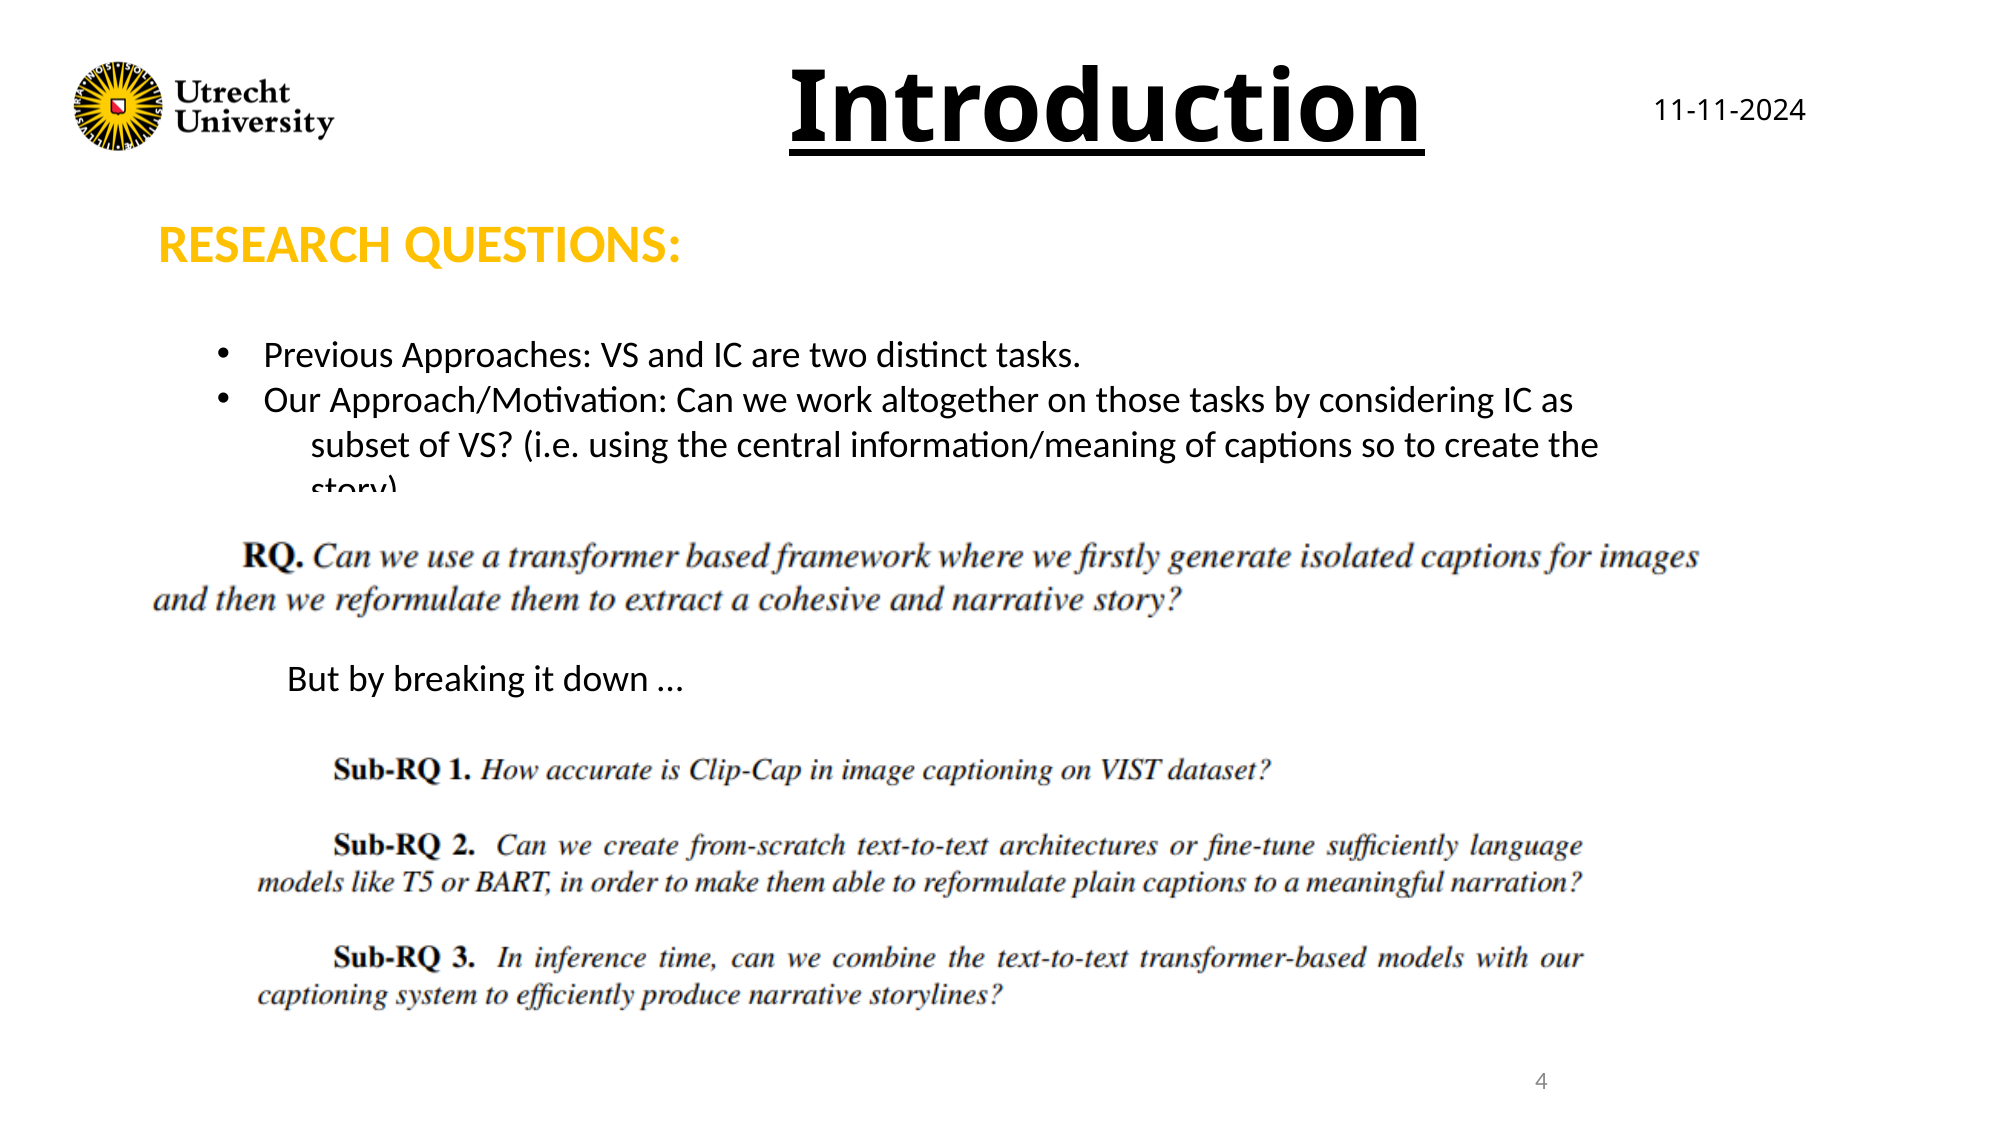

Introduction
11-11-2024
RESEARCH QUESTIONS:
Previous Approaches: VS and IC are two distinct tasks.
Our Approach/Motivation: Can we work altogether on those tasks by considering IC as subset of VS? (i.e. using the central information/meaning of captions so to create the story)
But by breaking it down …
1